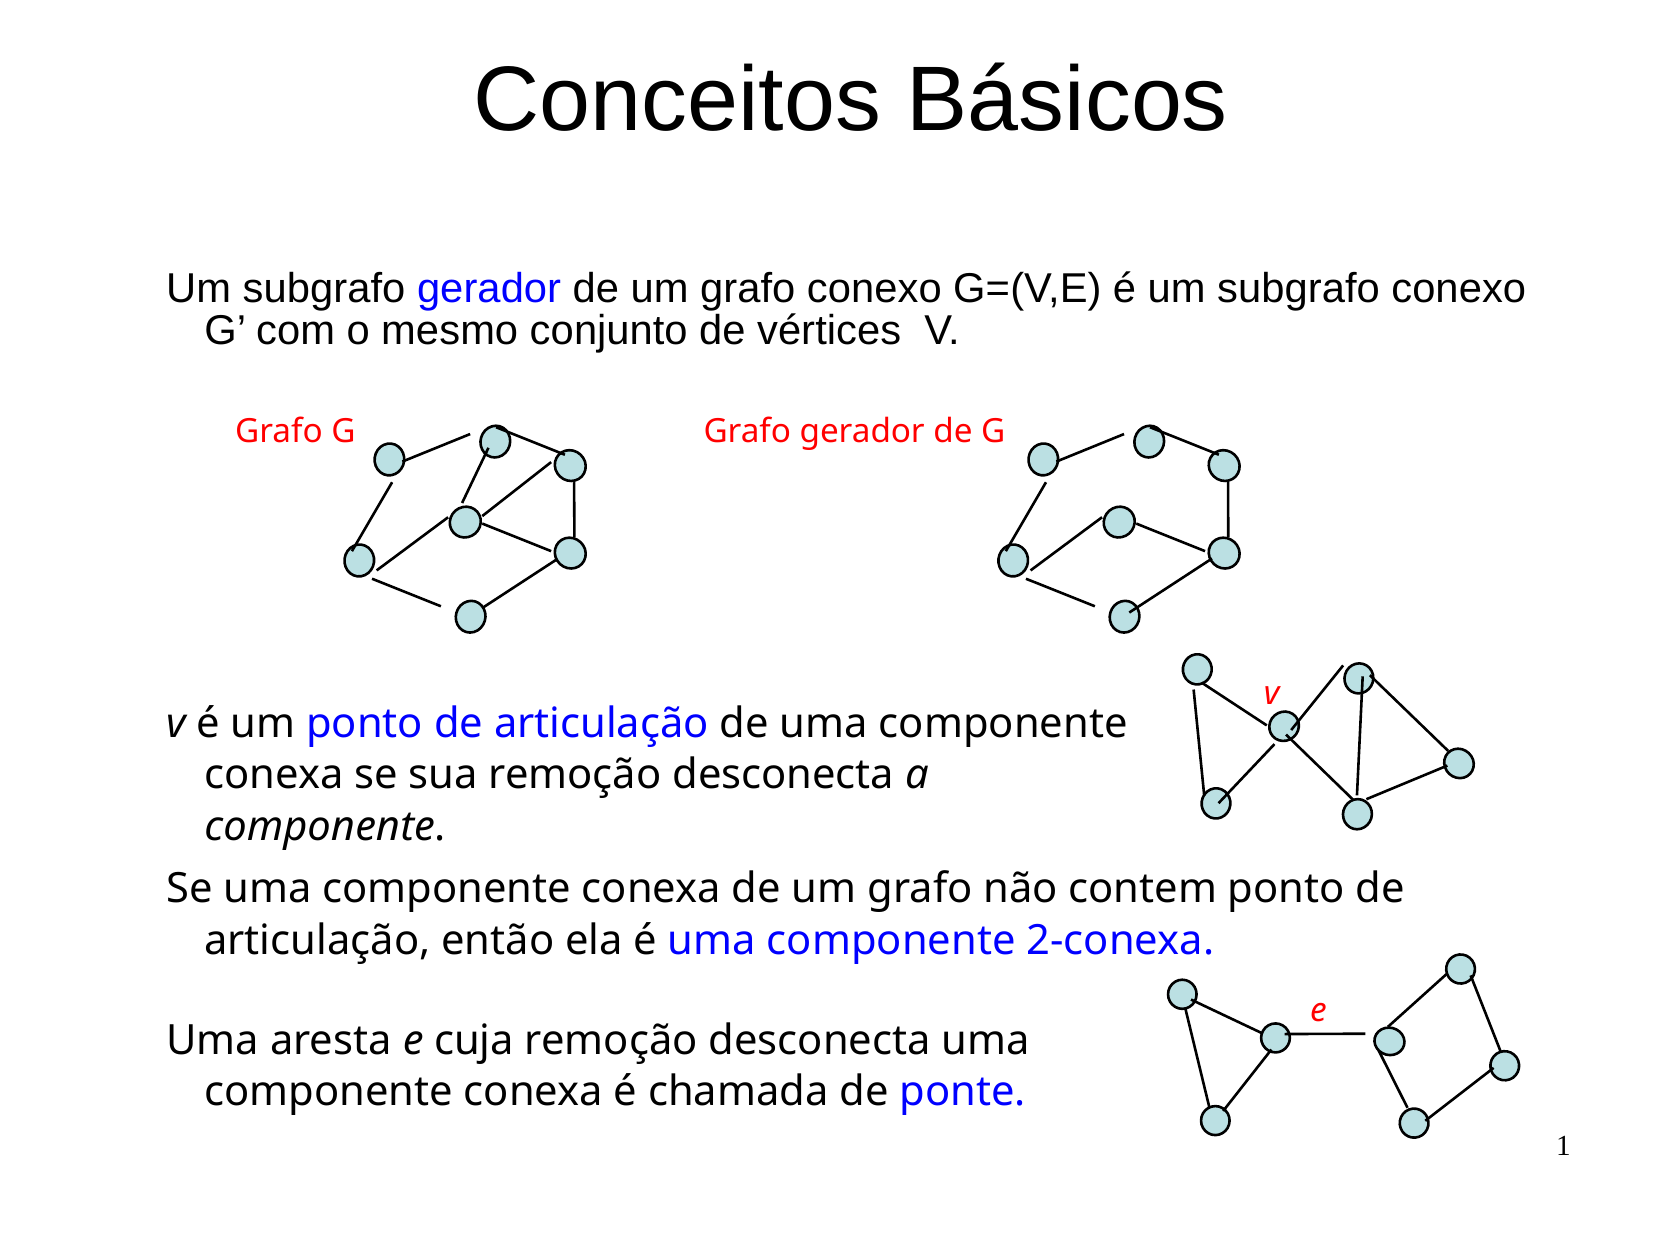

Conceitos Básicos
# Um subgrafo gerador de um grafo conexo G=(V,E) é um subgrafo conexo G’ com o mesmo conjunto de vértices V.
Grafo G
Grafo gerador de G
v
v é um ponto de articulação de uma componente conexa se sua remoção desconecta a componente.
Se uma componente conexa de um grafo não contem ponto de articulação, então ela é uma componente 2-conexa.
e
Uma aresta e cuja remoção desconecta uma
	componente conexa é chamada de ponte.
1